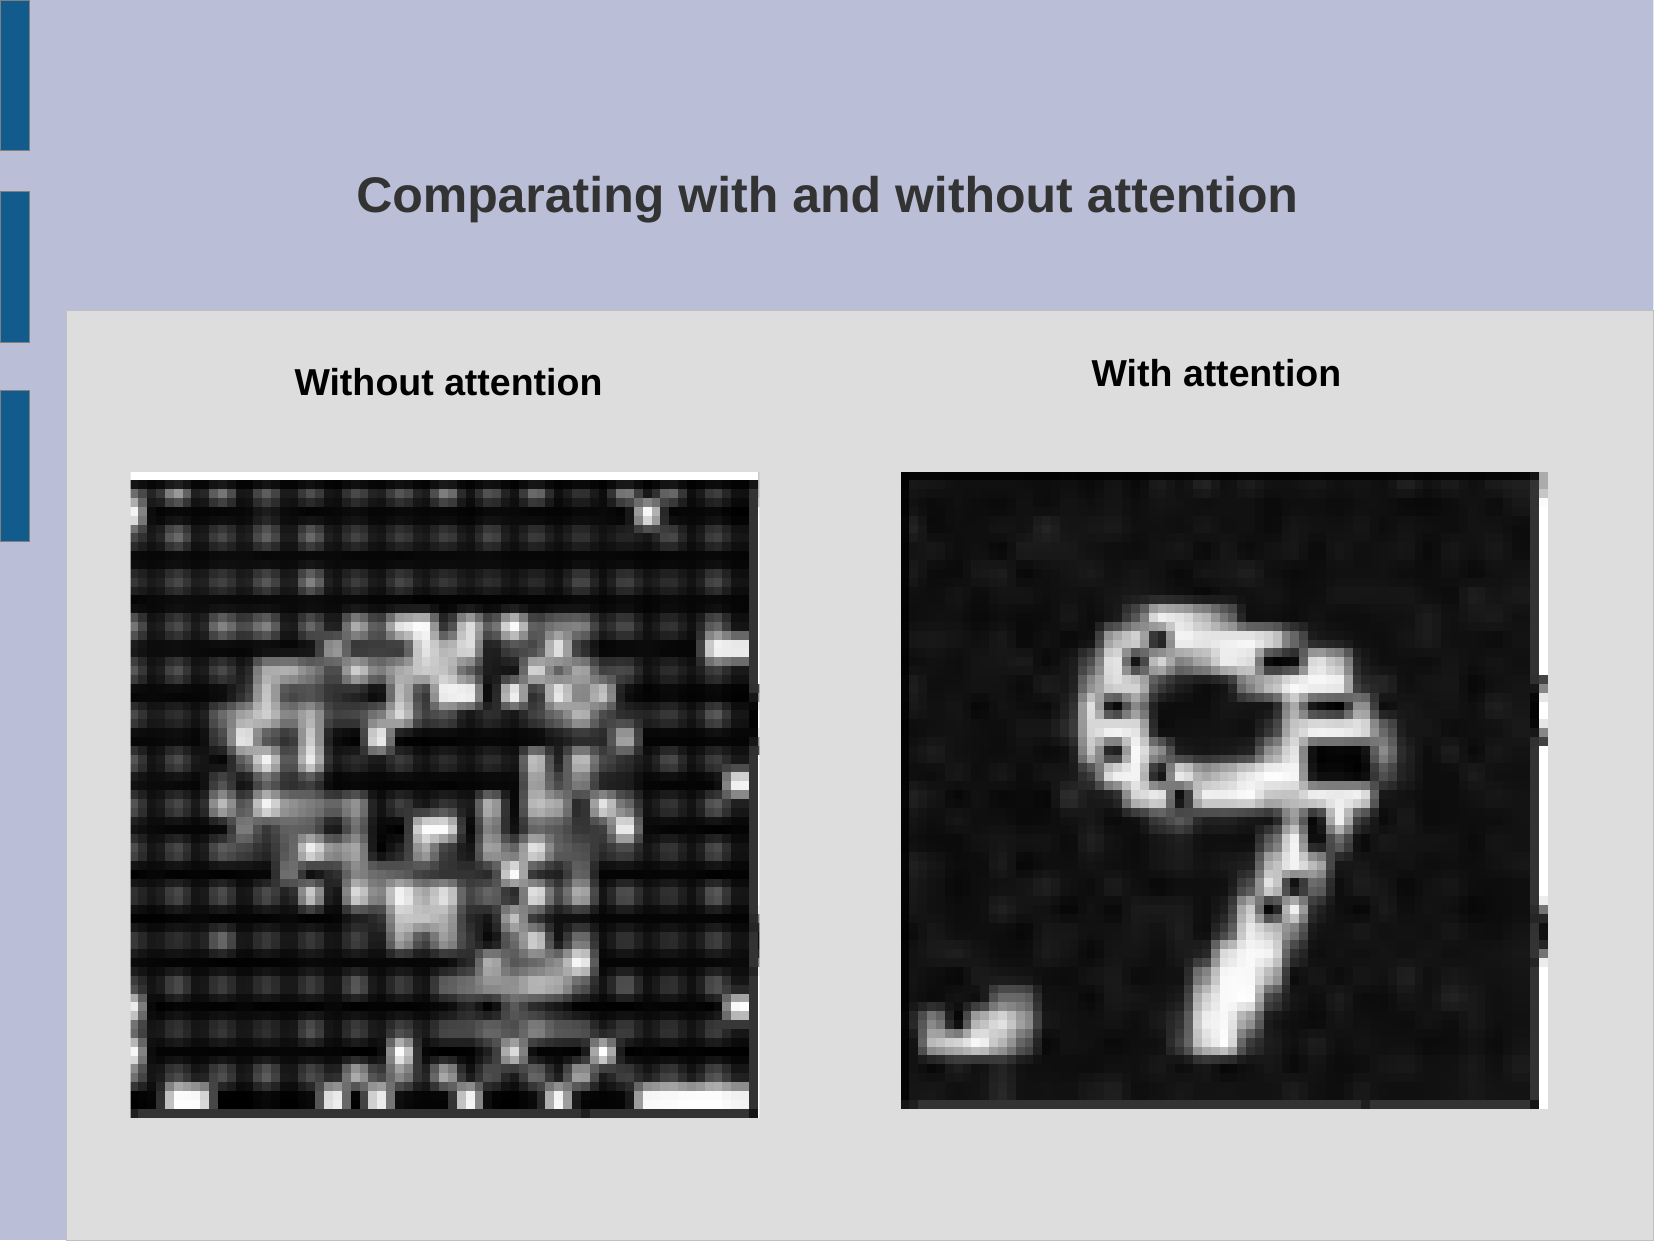

# Comparating with and without attention
With attention
Without attention